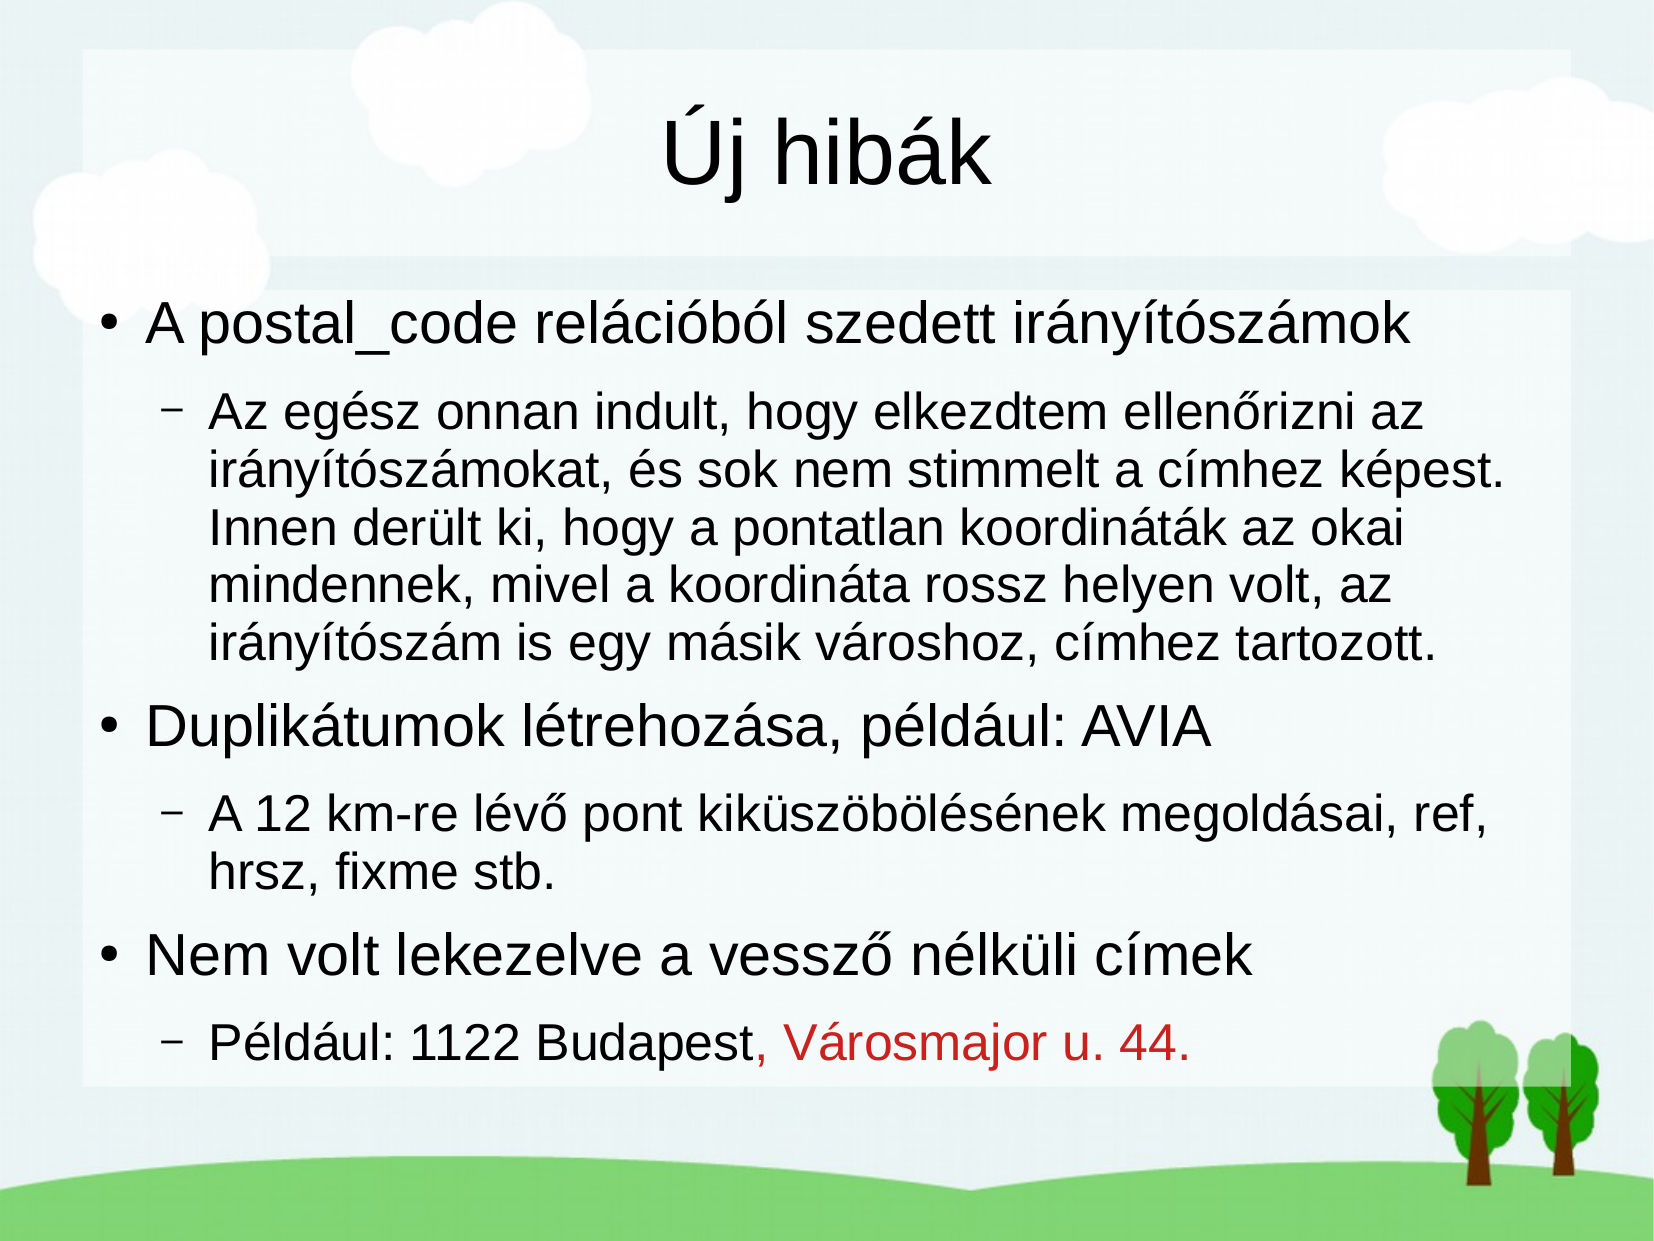

# Új hibák
A postal_code relációból szedett irányítószámok
Az egész onnan indult, hogy elkezdtem ellenőrizni az irányítószámokat, és sok nem stimmelt a címhez képest.
Innen derült ki, hogy a pontatlan koordináták az okai mindennek, mivel a koordináta rossz helyen volt, az irányítószám is egy másik városhoz, címhez tartozott.
Duplikátumok létrehozása, például: AVIA
A 12 km-re lévő pont kiküszöbölésének megoldásai, ref, hrsz, fixme stb.
Nem volt lekezelve a vessző nélküli címek
Például: 1122 Budapest, Városmajor u. 44.